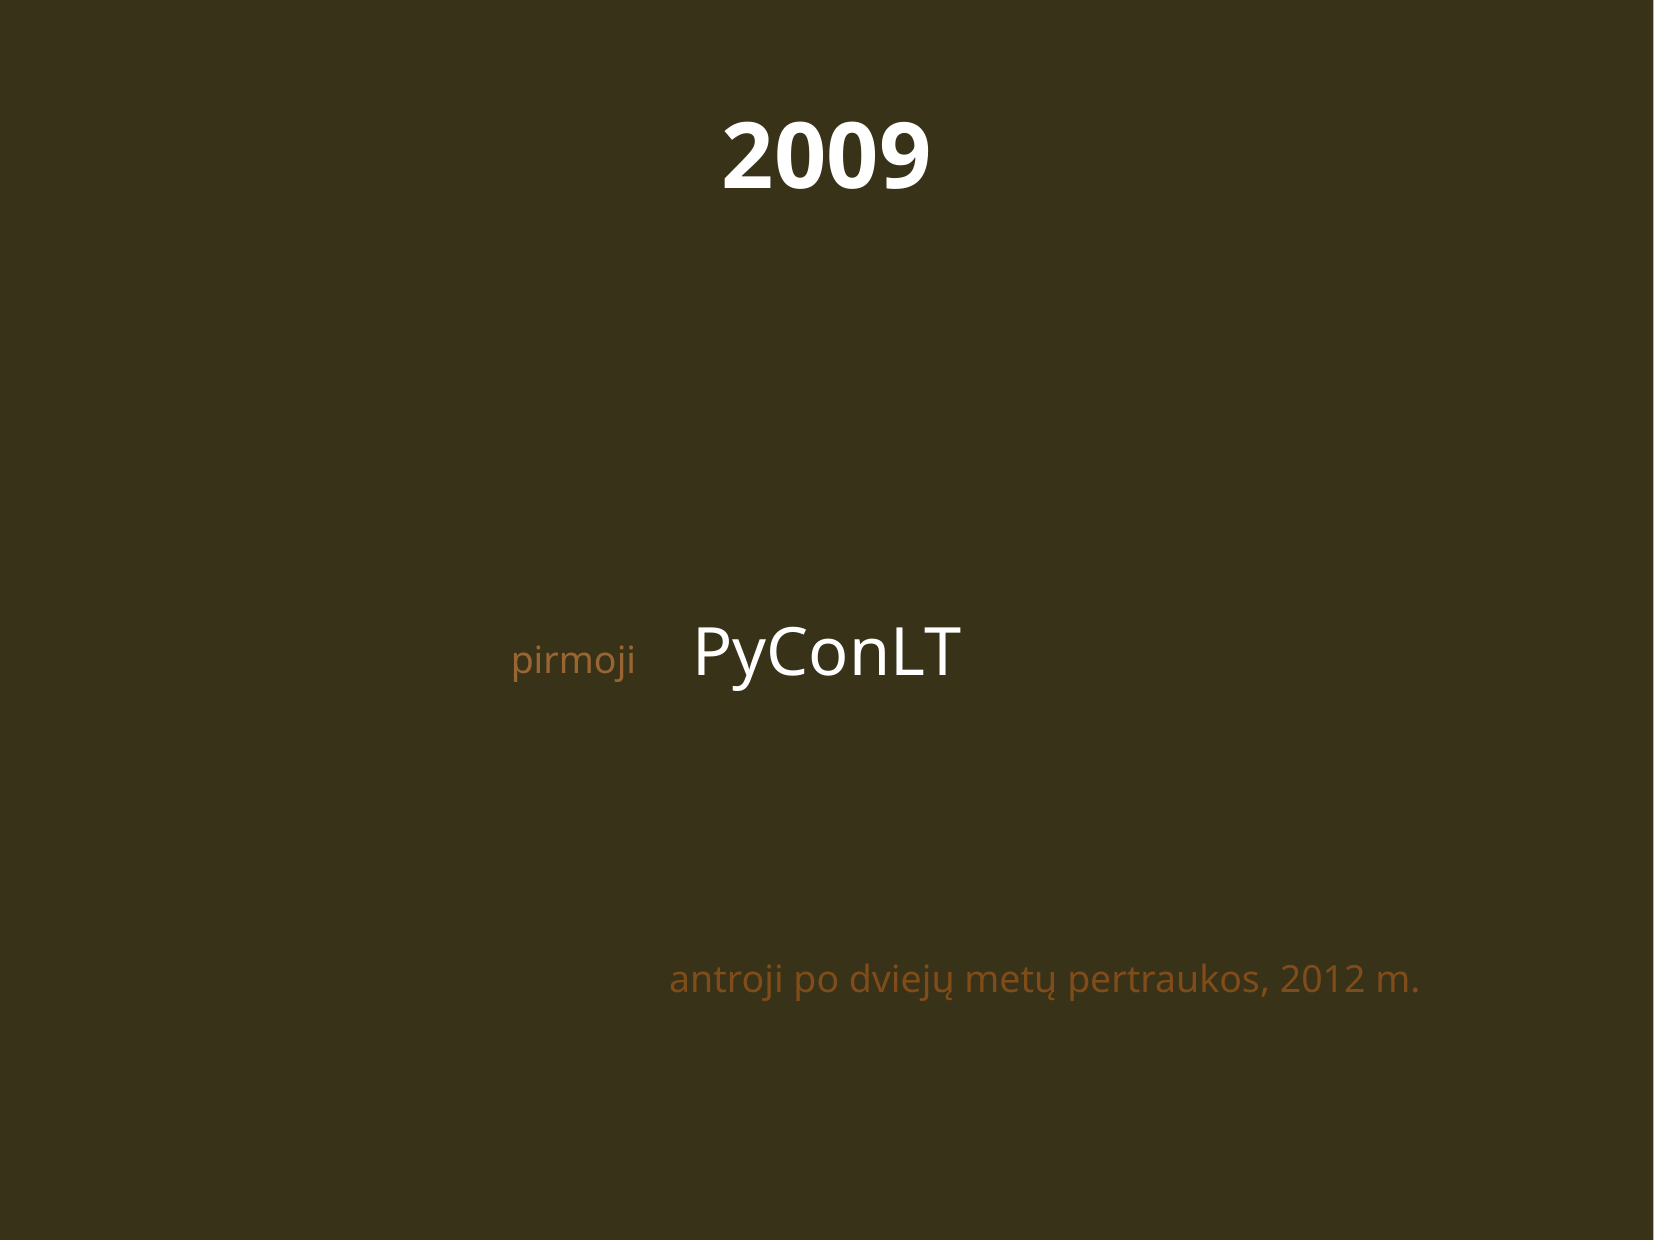

# 2009
PyConLT
pirmoji
antroji po dviejų metų pertraukos, 2012 m.